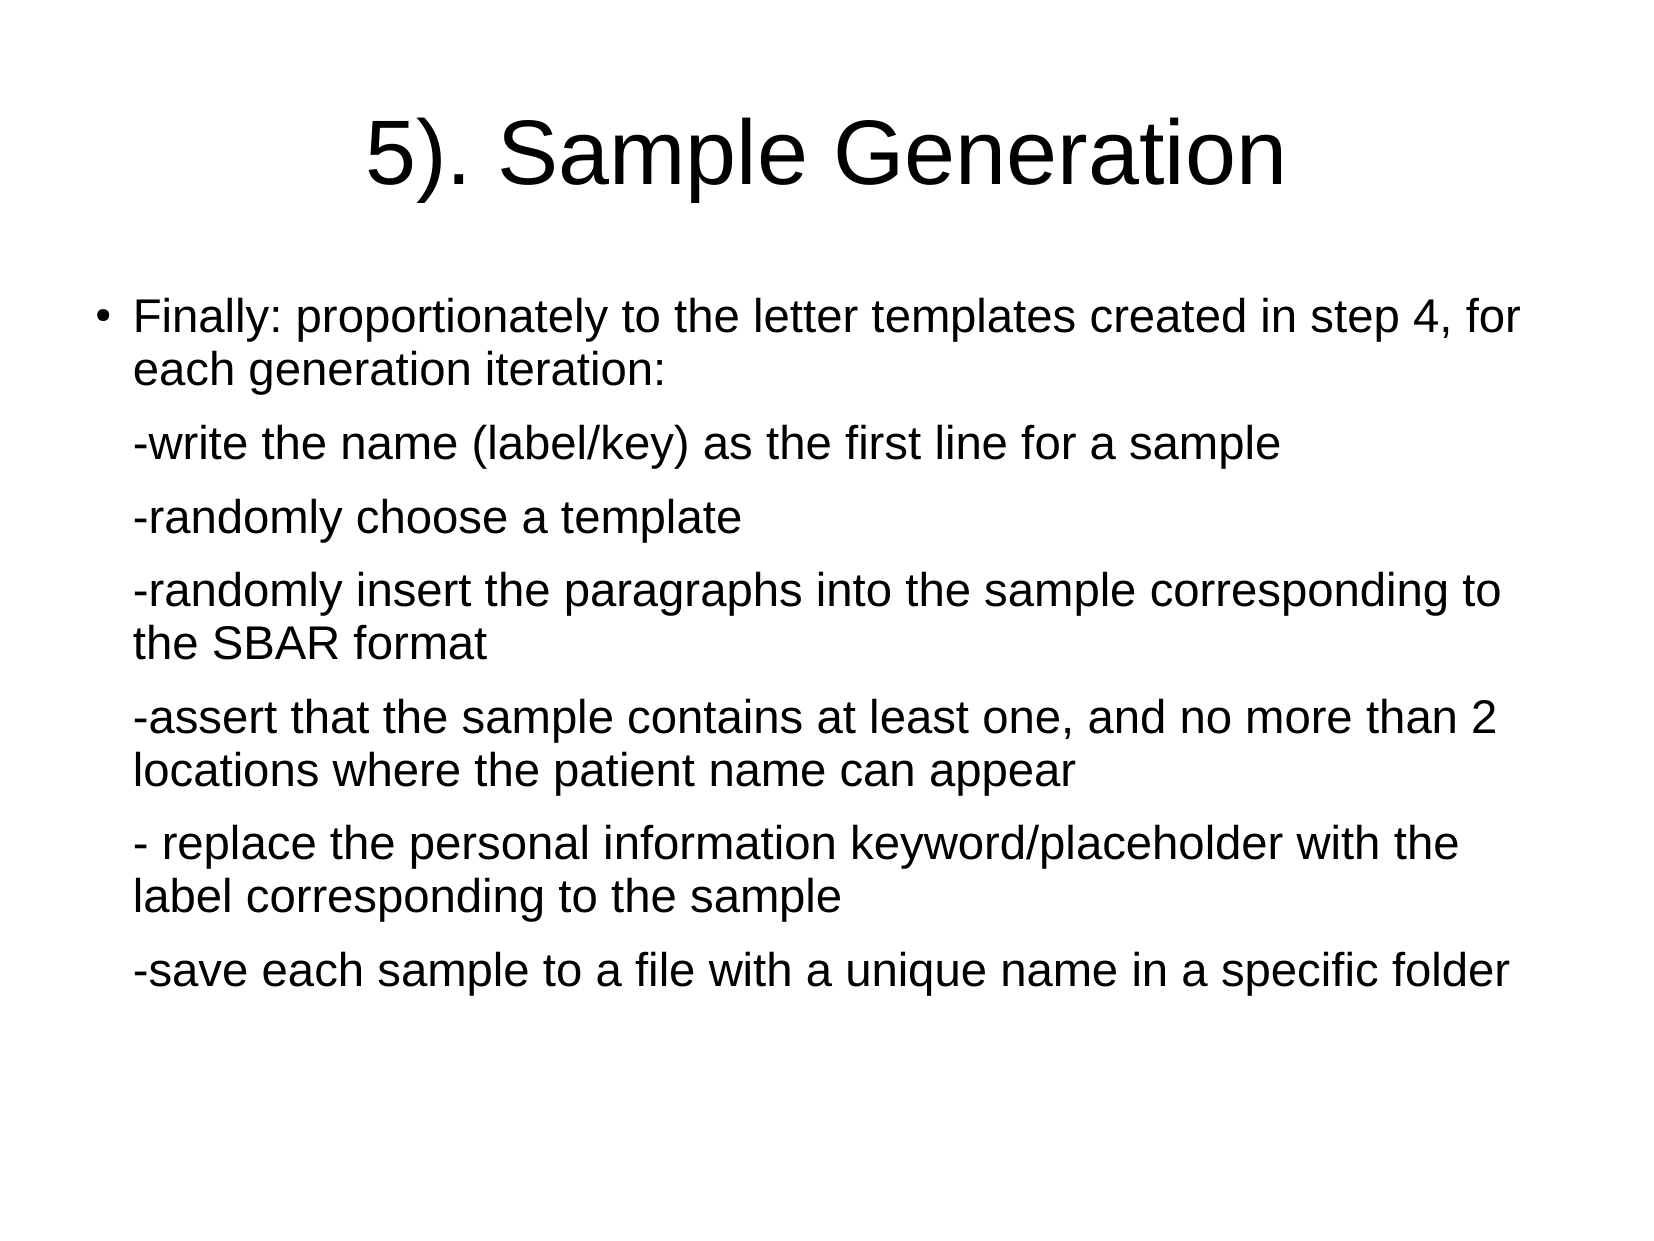

# 5). Sample Generation
Finally: proportionately to the letter templates created in step 4, for each generation iteration:
-write the name (label/key) as the first line for a sample
-randomly choose a template
-randomly insert the paragraphs into the sample corresponding to the SBAR format
-assert that the sample contains at least one, and no more than 2 locations where the patient name can appear
- replace the personal information keyword/placeholder with the label corresponding to the sample
-save each sample to a file with a unique name in a specific folder